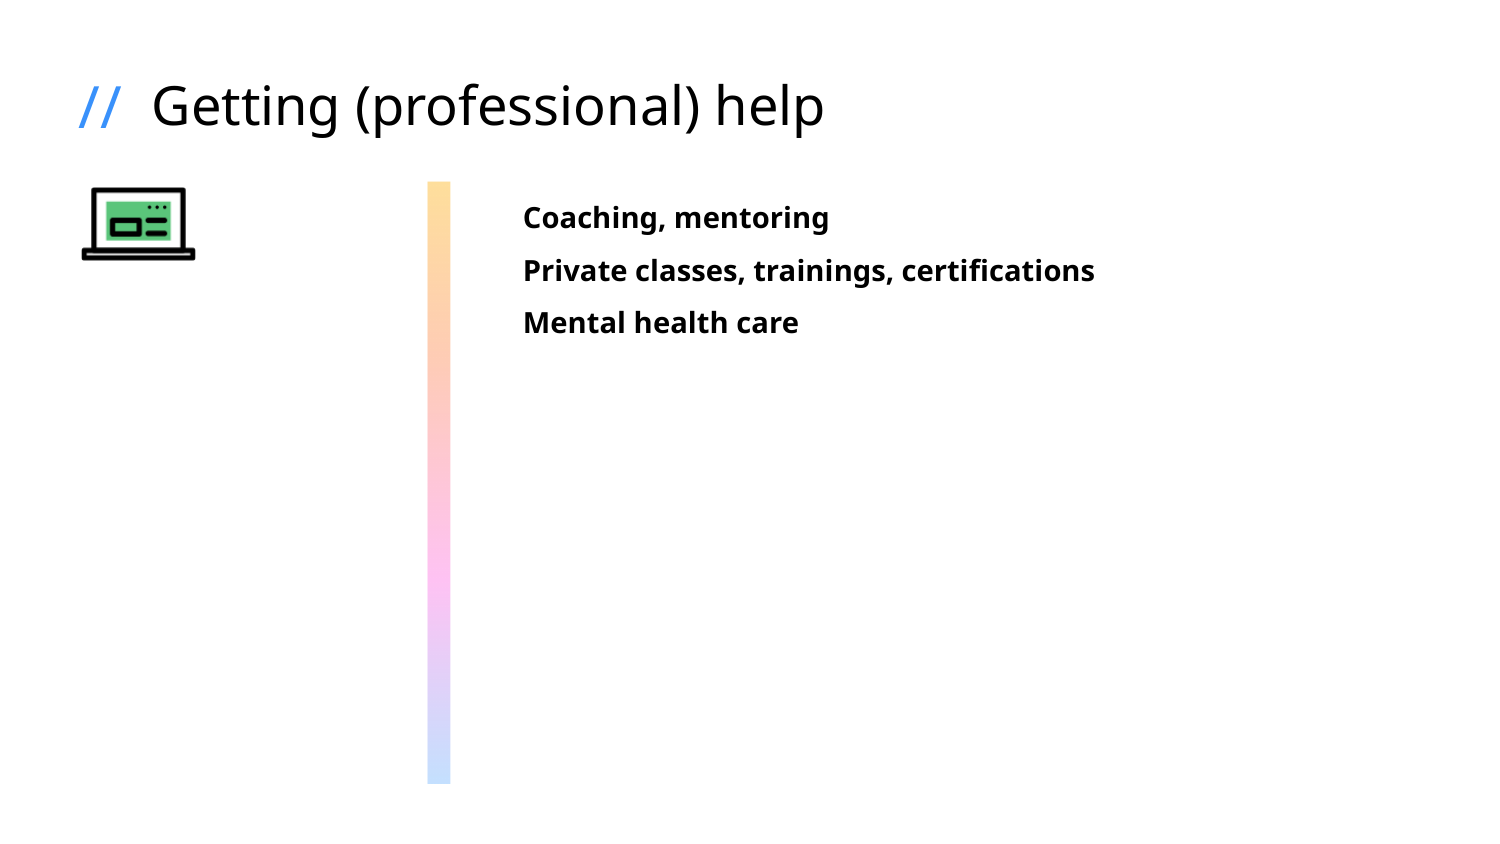

# Getting (professional) help
Coaching, mentoring
Private classes, trainings, certifications
Mental health care